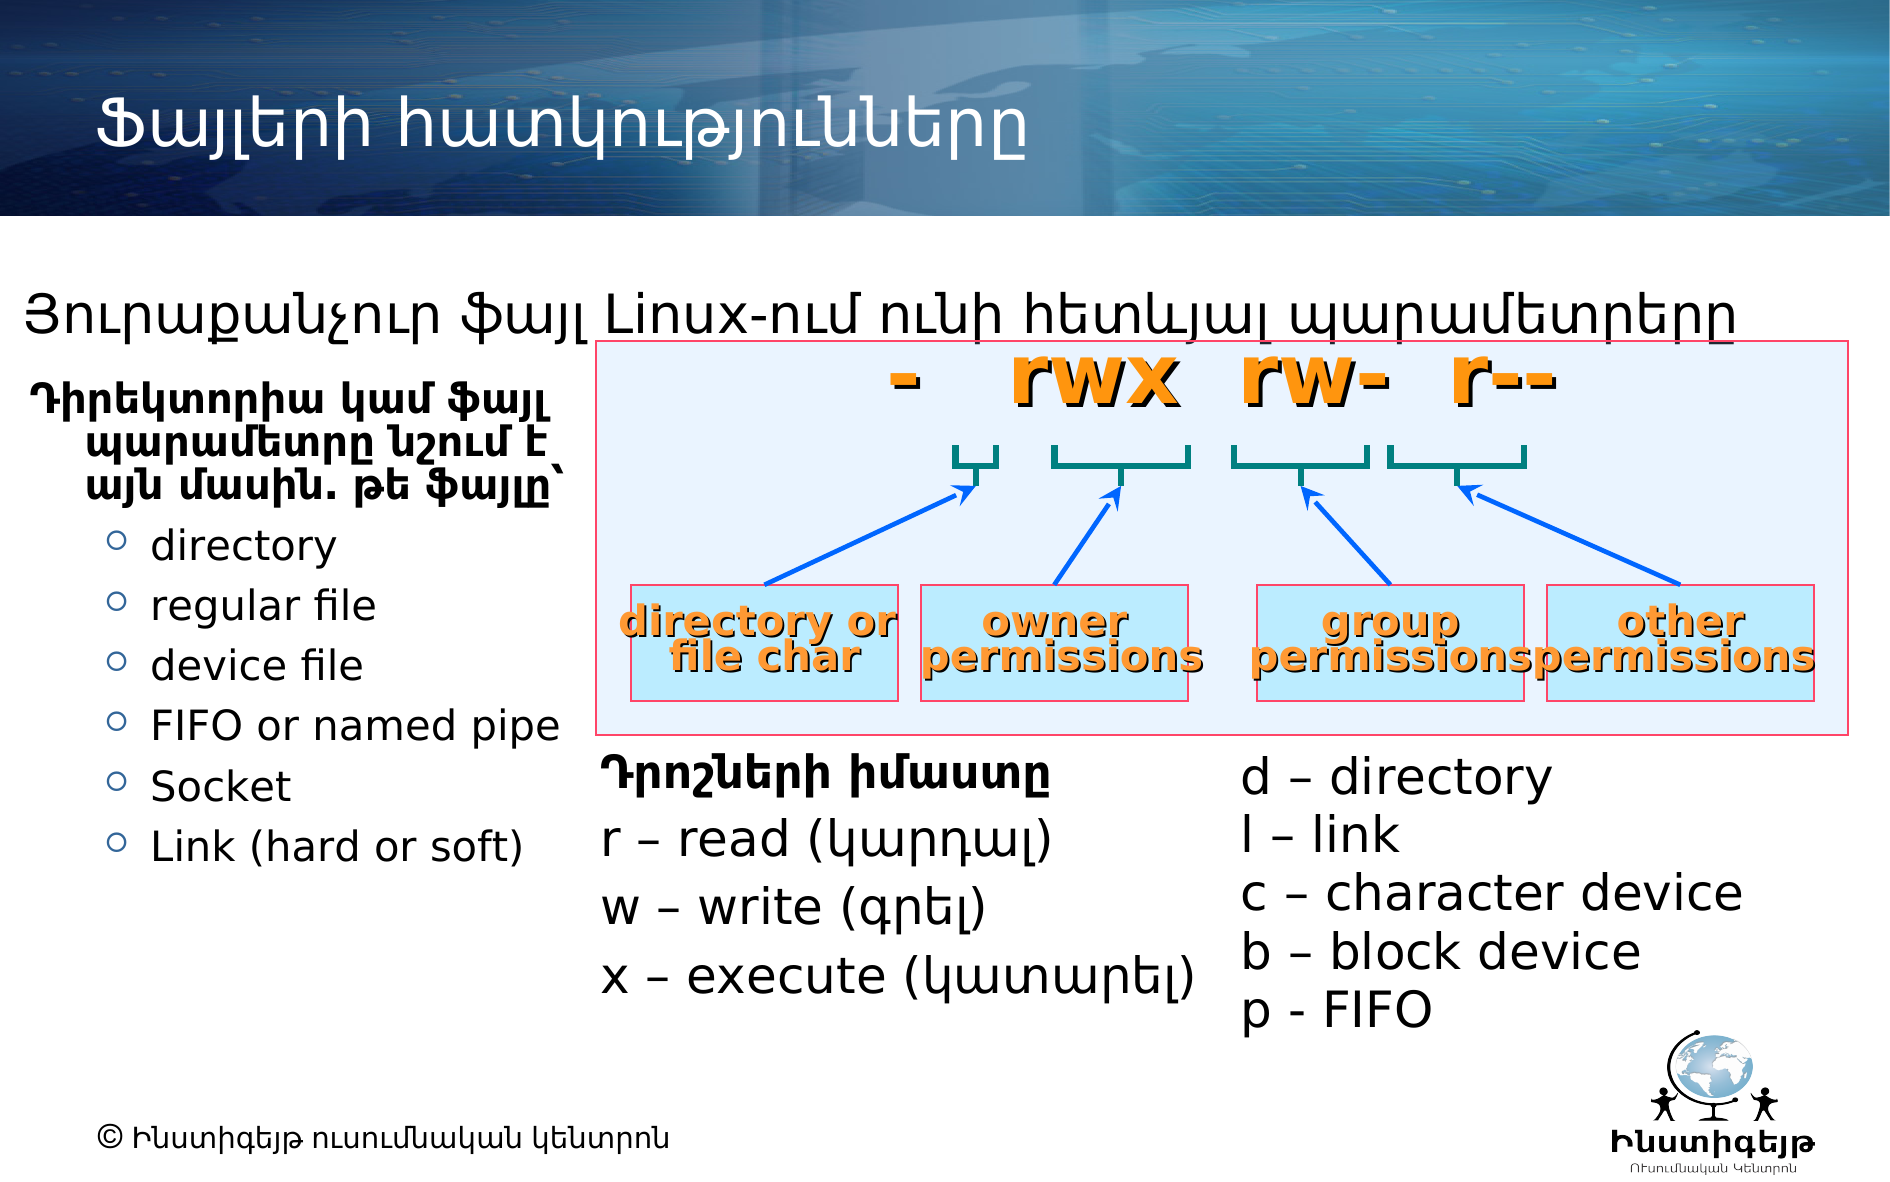

# Ֆայլերի հատկությունները
Յուրաքանչուր ֆայլ Linux-ում ունի հետևյալ պարամետրերը
- rwx rw- r--
directory or
file char
owner
 permissions
group
permissions
other
permissions
Դիրեկտորիա կամ ֆայլ պարամետրը նշում է այն մասին․ թե ֆայլը՝
directory
regular file
device file
FIFO or named pipe
Socket
Link (hard or soft)
d – directory
l – link
c – character device
b – block device
p - FIFO
Դրոշների իմաստը
r – read (կարդալ)
w – write (գրել)
x – execute (կատարել)